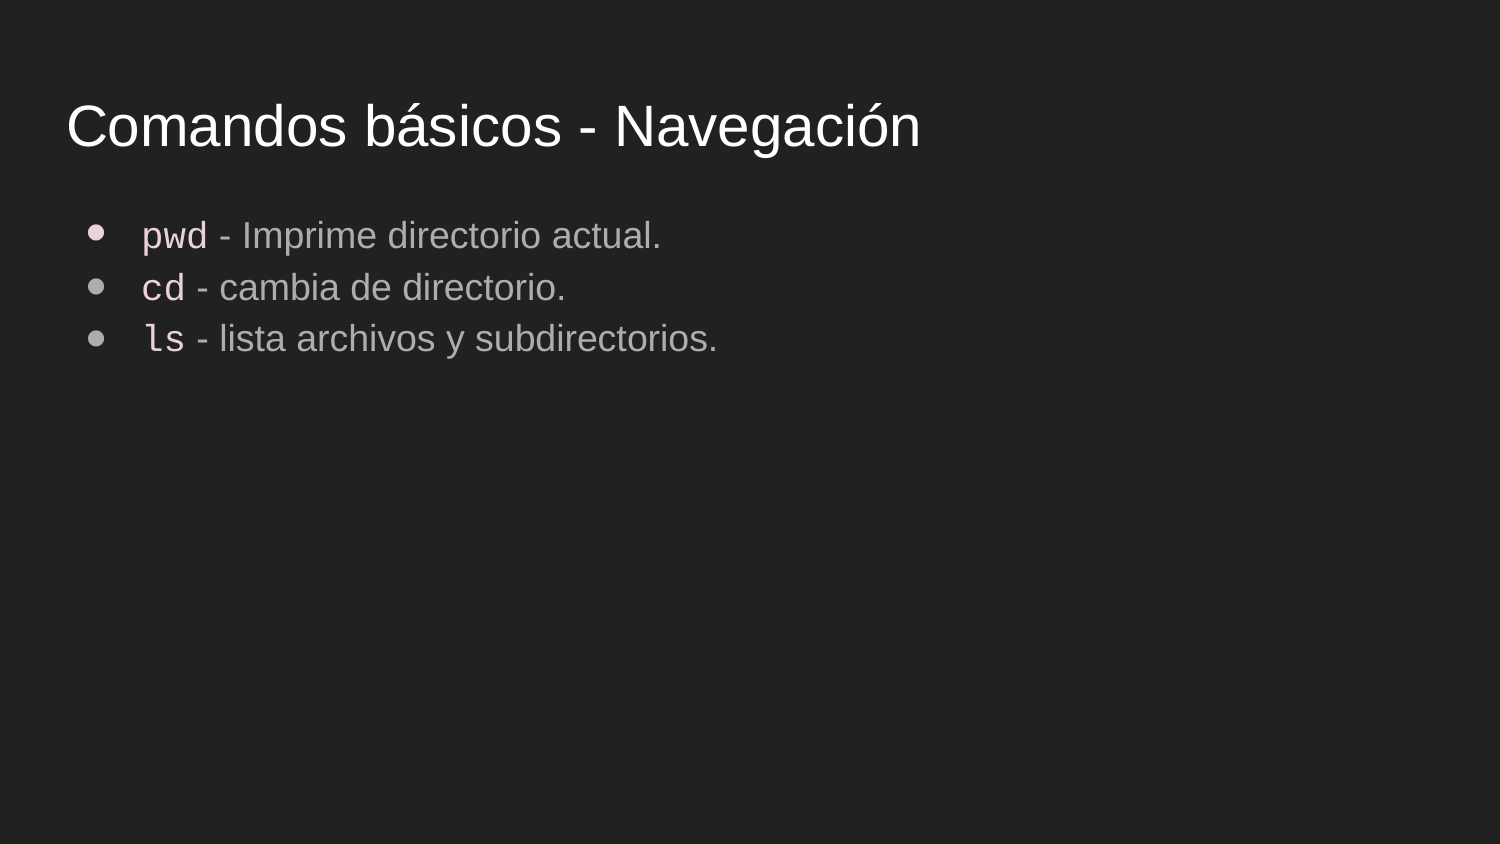

# Comandos básicos - Navegación
pwd - Imprime directorio actual.
cd - cambia de directorio.
ls - lista archivos y subdirectorios.